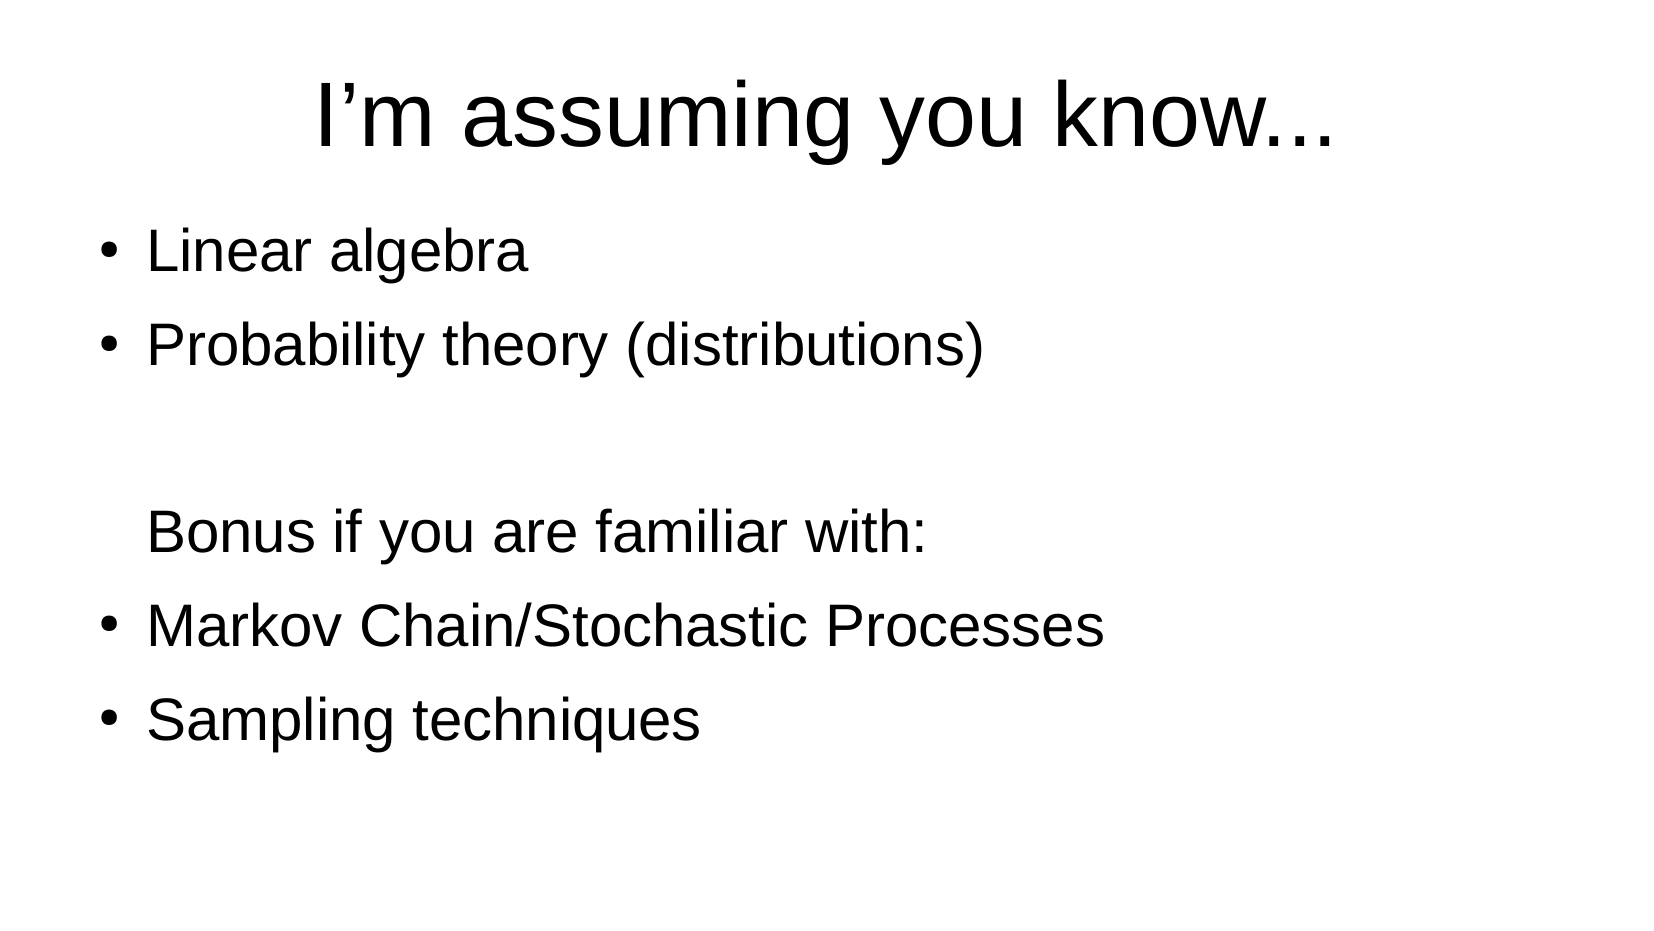

# I’m assuming you know...
Linear algebra
Probability theory (distributions)
Bonus if you are familiar with:
Markov Chain/Stochastic Processes
Sampling techniques